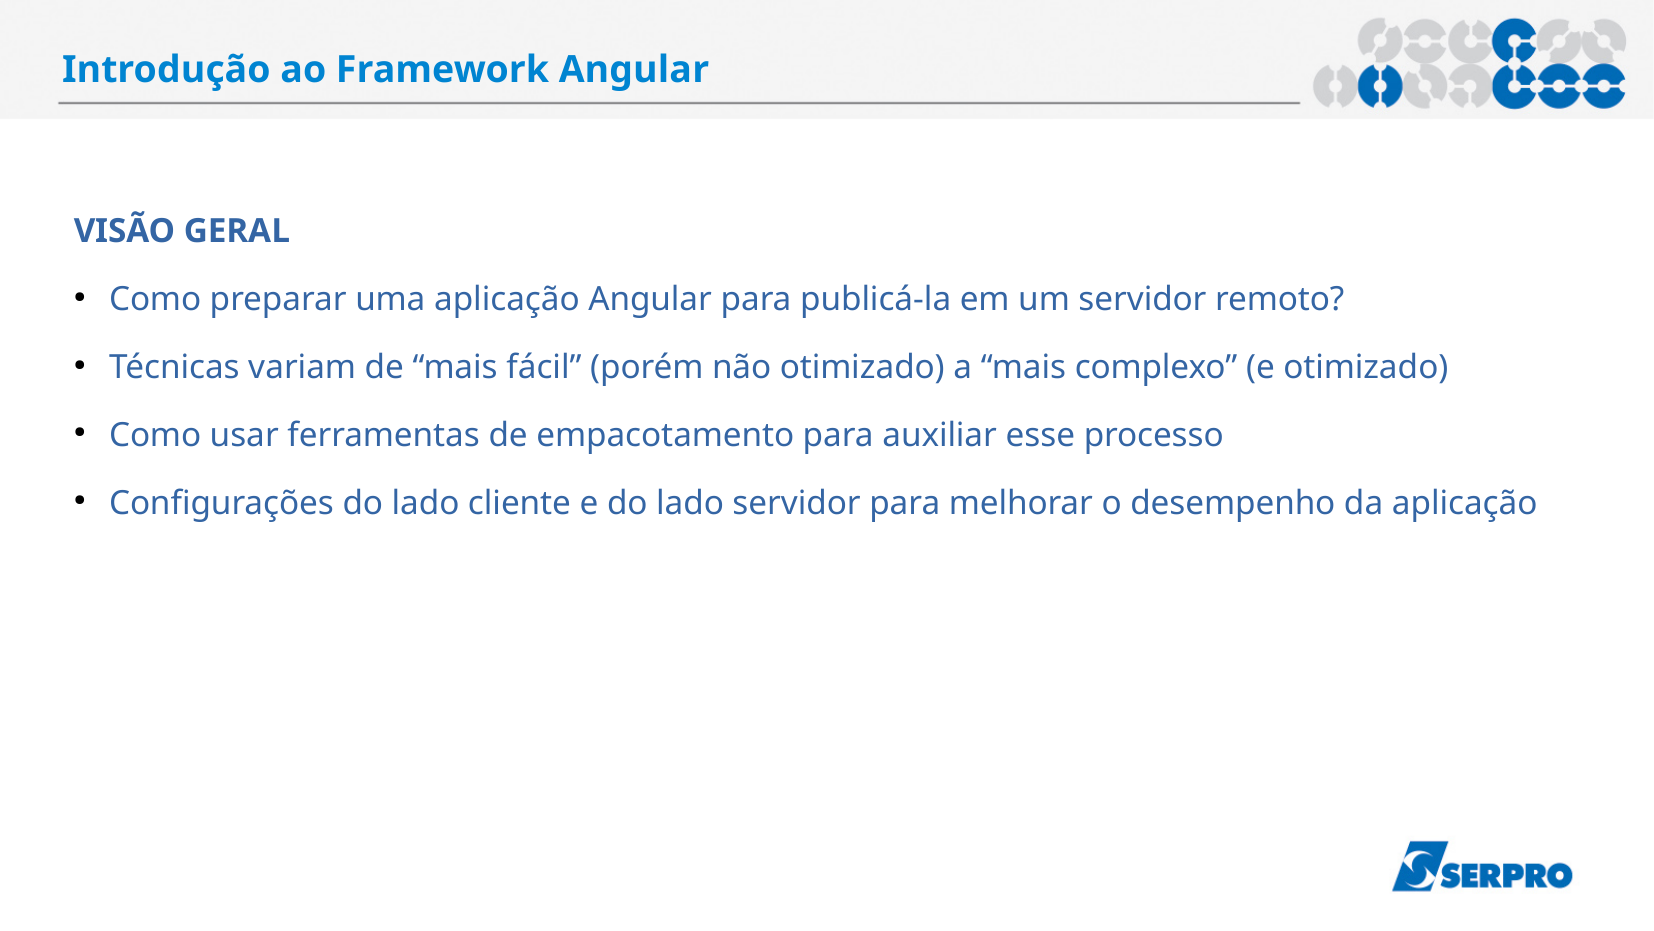

Introdução ao Framework Angular
VISÃO GERAL
Como preparar uma aplicação Angular para publicá-la em um servidor remoto?
Técnicas variam de “mais fácil” (porém não otimizado) a “mais complexo” (e otimizado)
Como usar ferramentas de empacotamento para auxiliar esse processo
Configurações do lado cliente e do lado servidor para melhorar o desempenho da aplicação